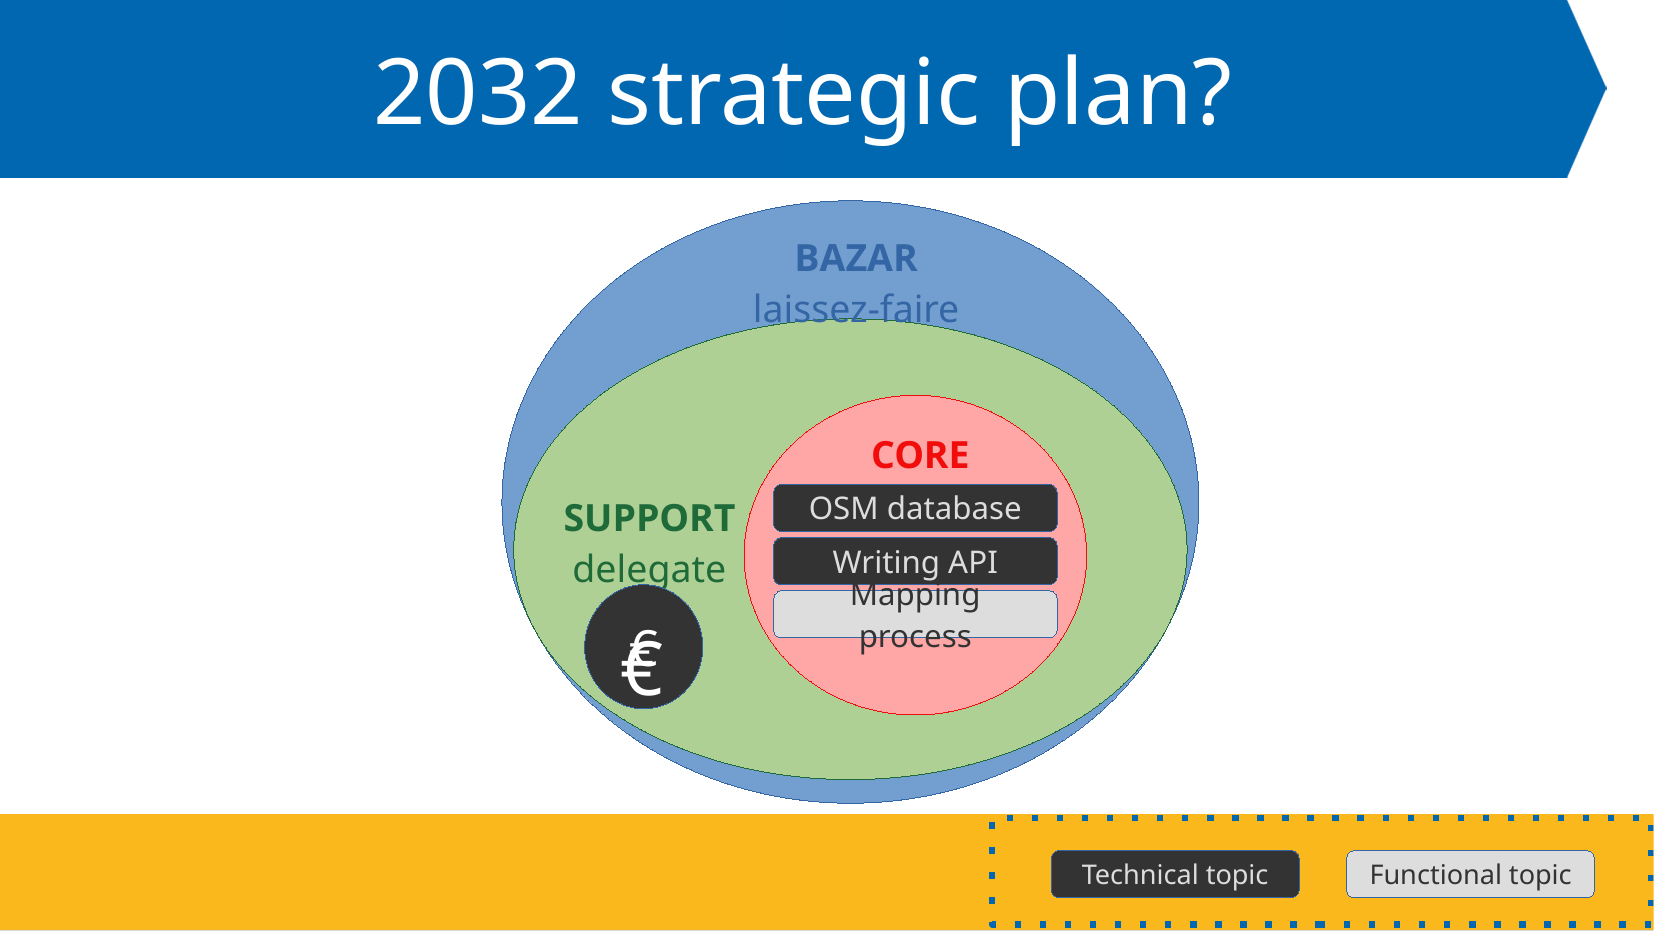

# 2032 strategic plan?
BAZAR
laissez-faire
CORE
SUPPORT
delegate
OSM database
Writing API
€
Mapping process
€
Technical topic
Functional topic